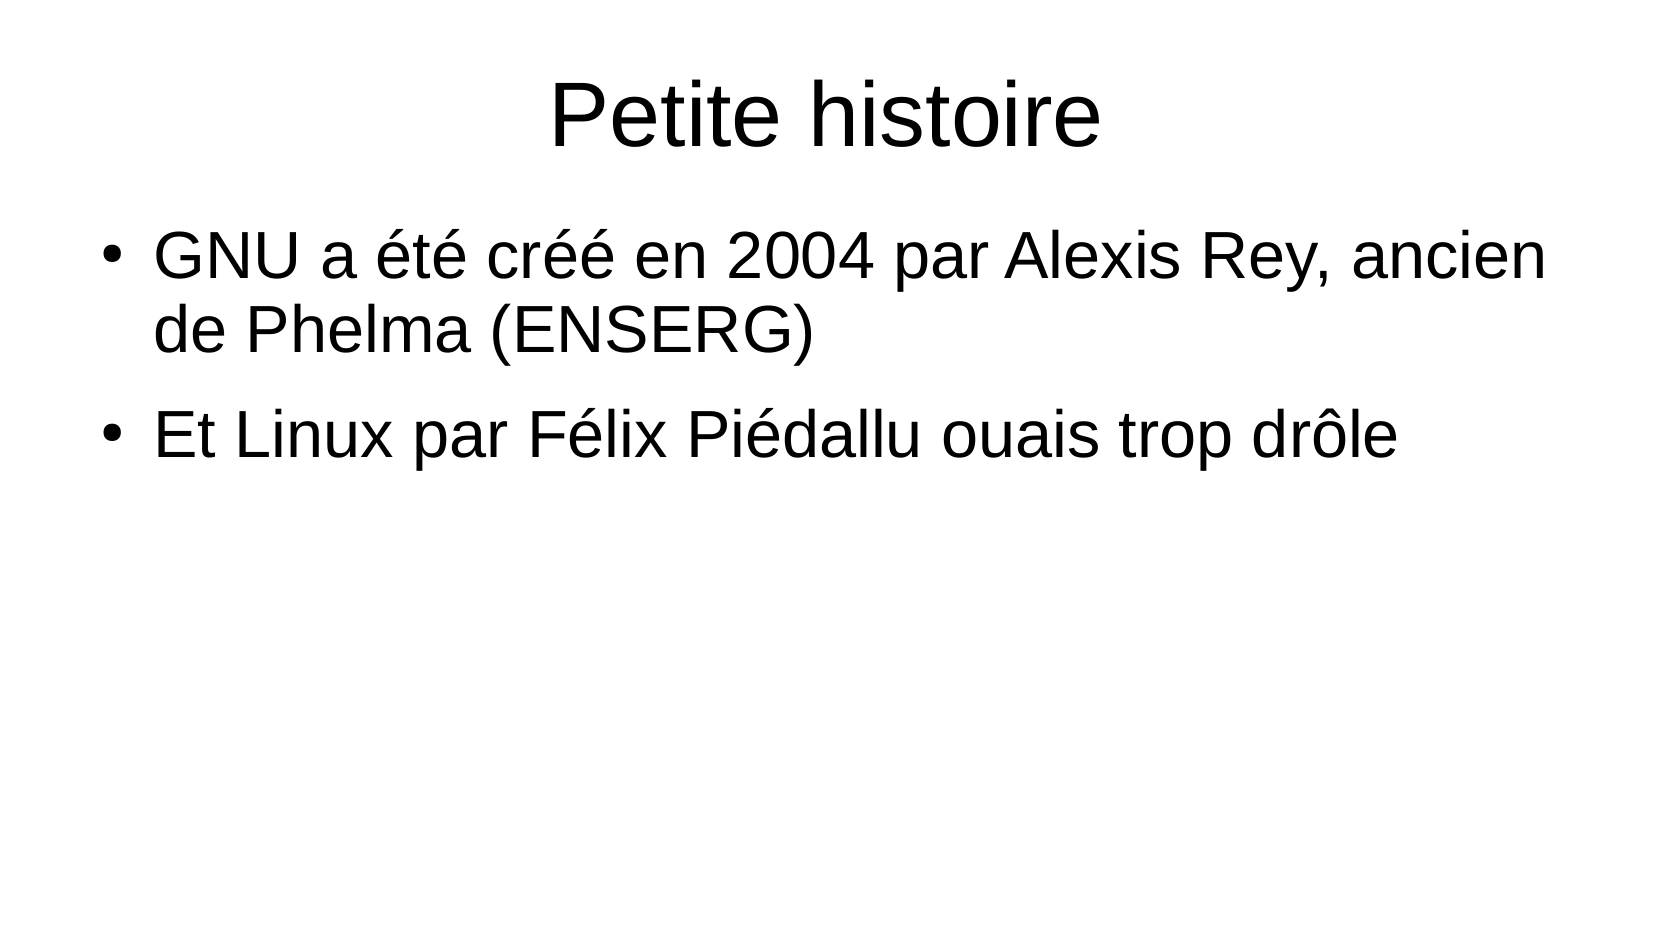

# Petite histoire
GNU a été créé en 2004 par Alexis Rey, ancien de Phelma (ENSERG)
Et Linux par Félix Piédallu ouais trop drôle